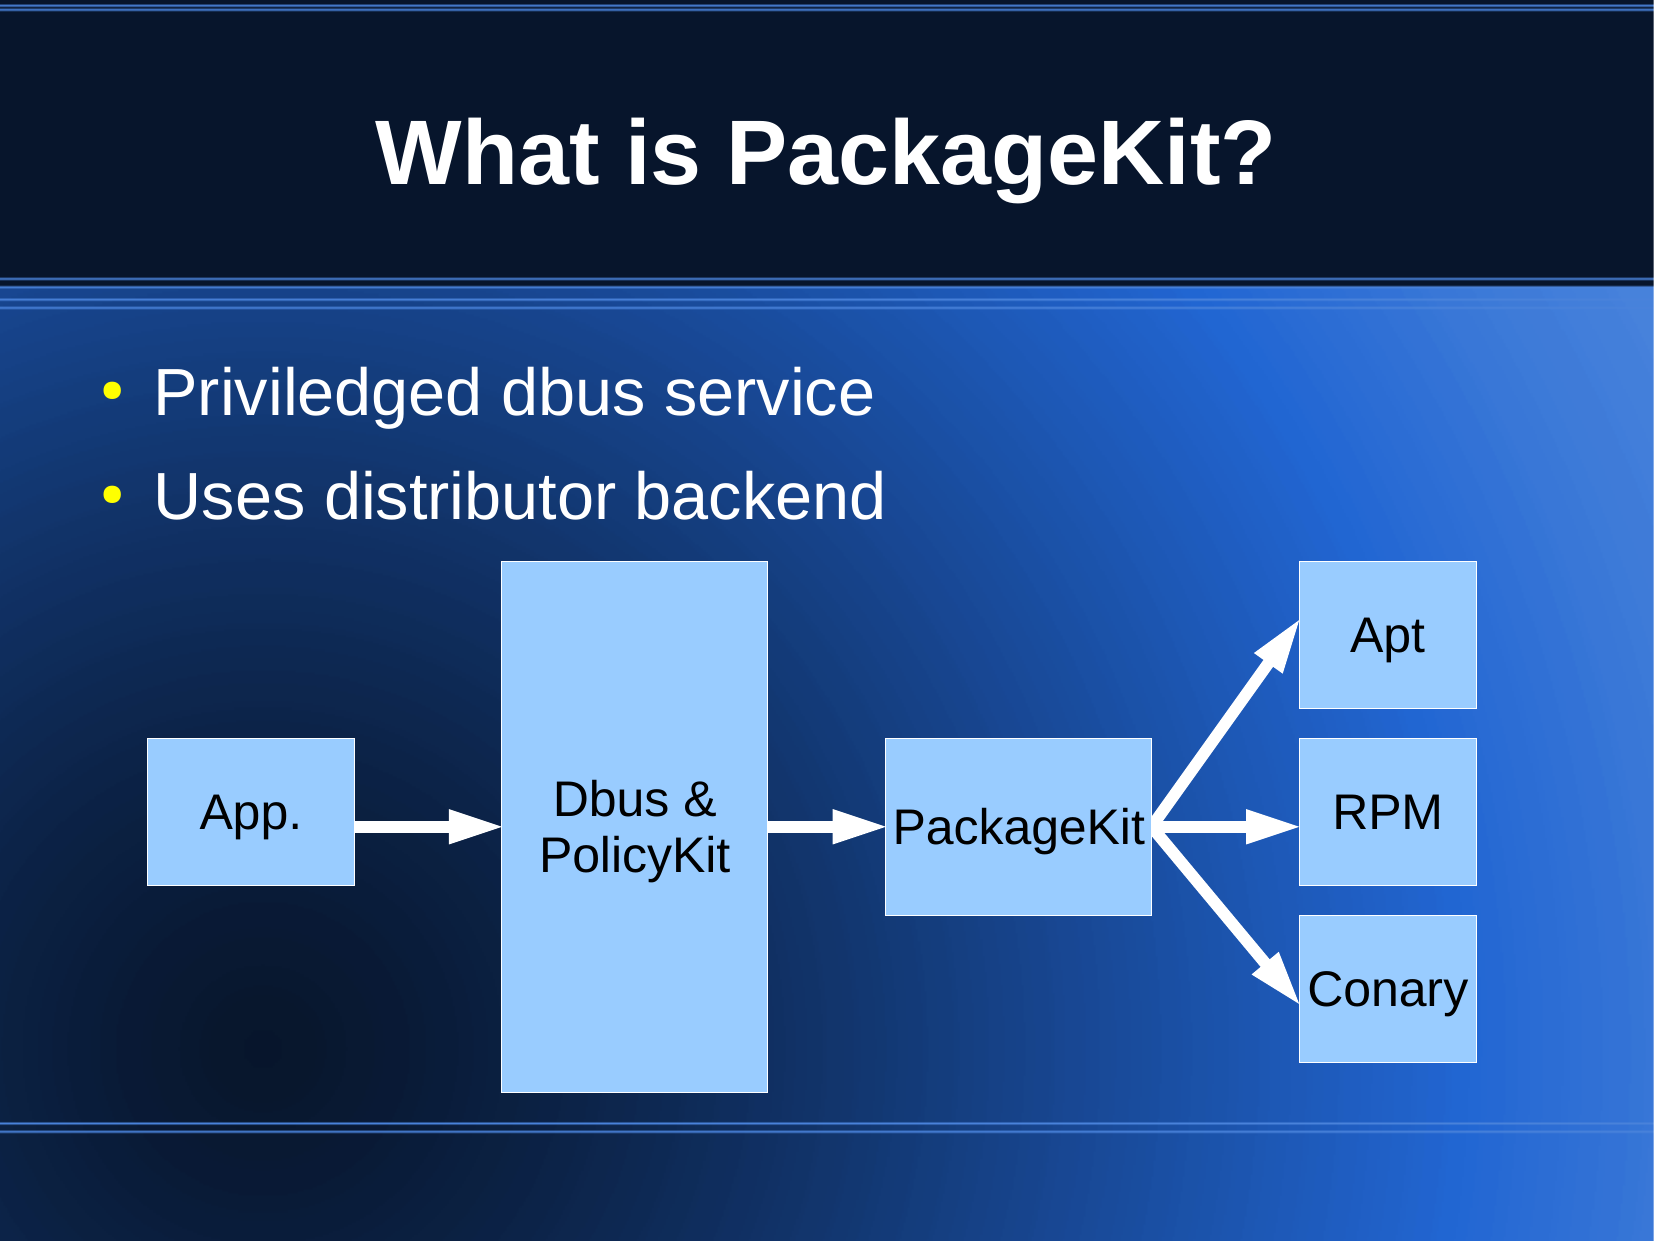

# What is PackageKit?
Priviledged dbus service
Uses distributor backend
Dbus &
PolicyKit
Apt
App.
PackageKit
RPM
Conary